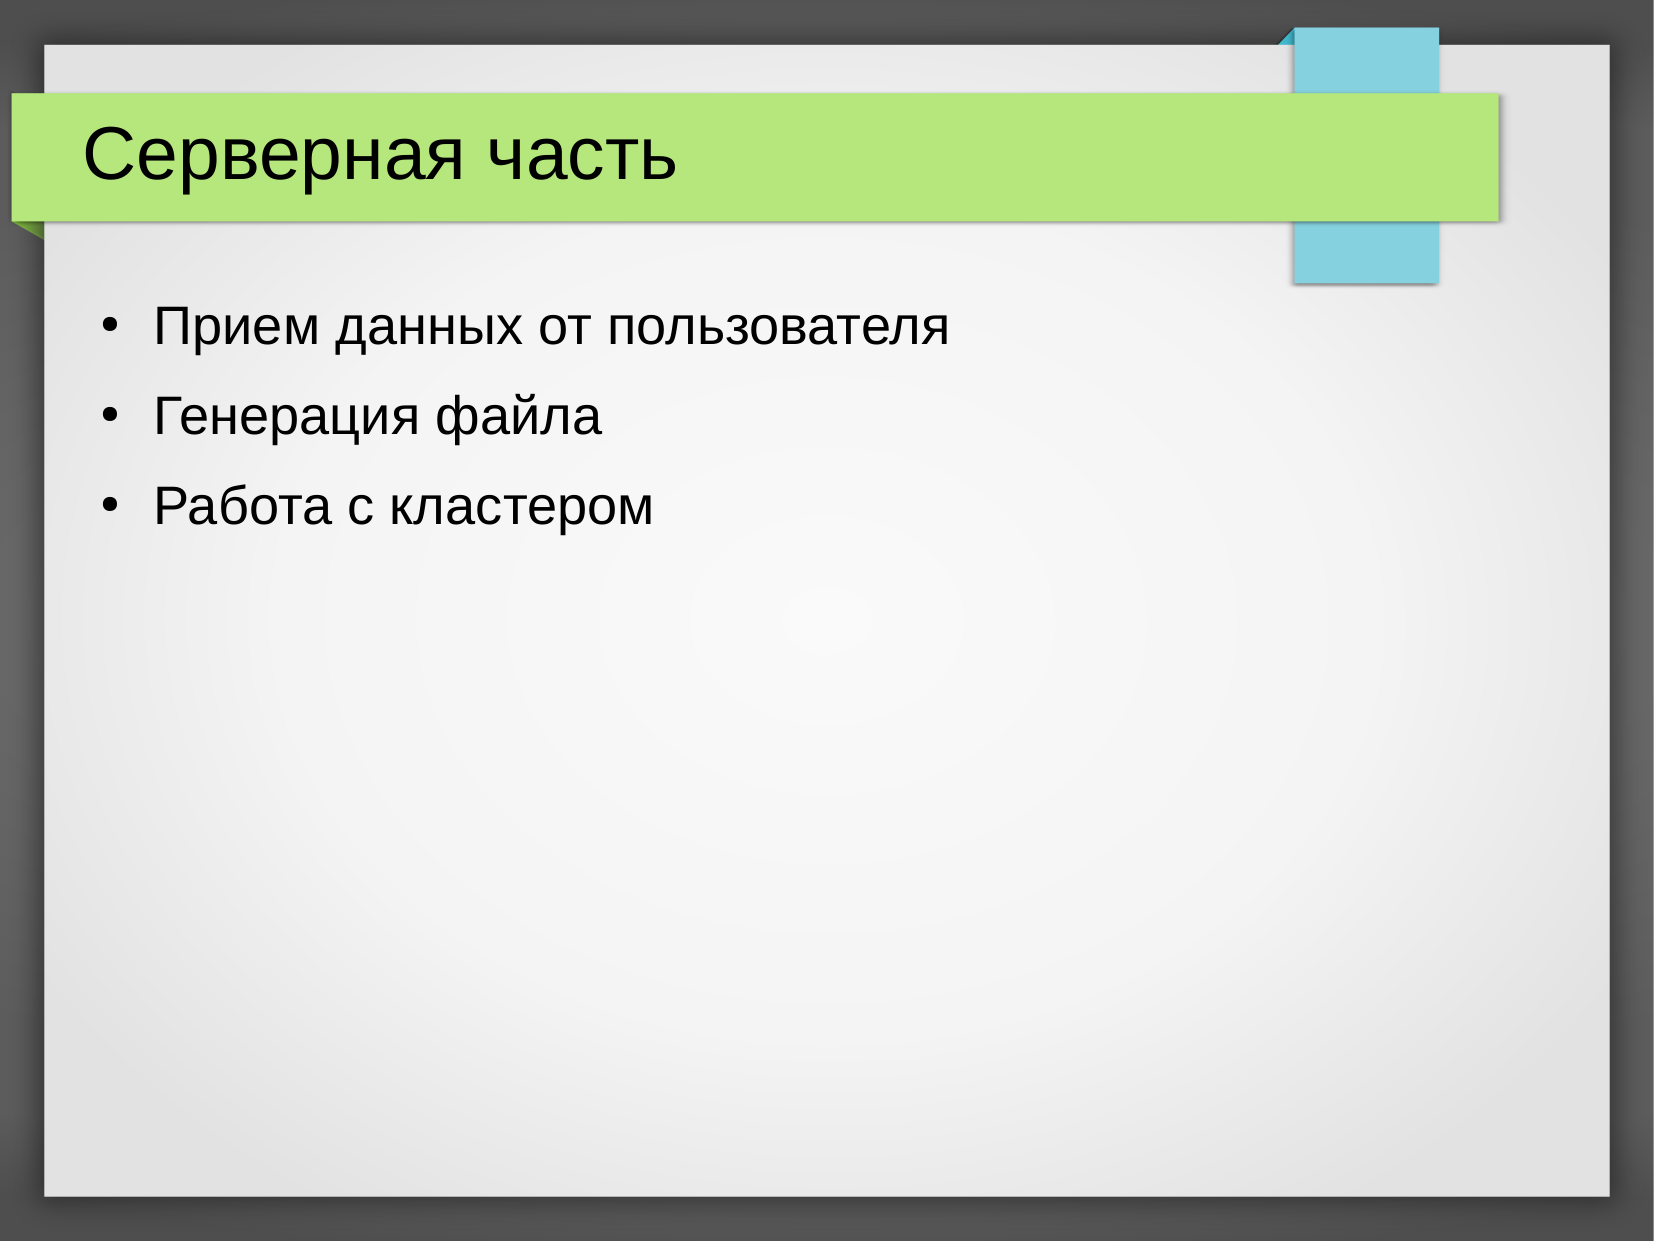

# Серверная часть
Прием данных от пользователя
Генерация файла
Работа с кластером